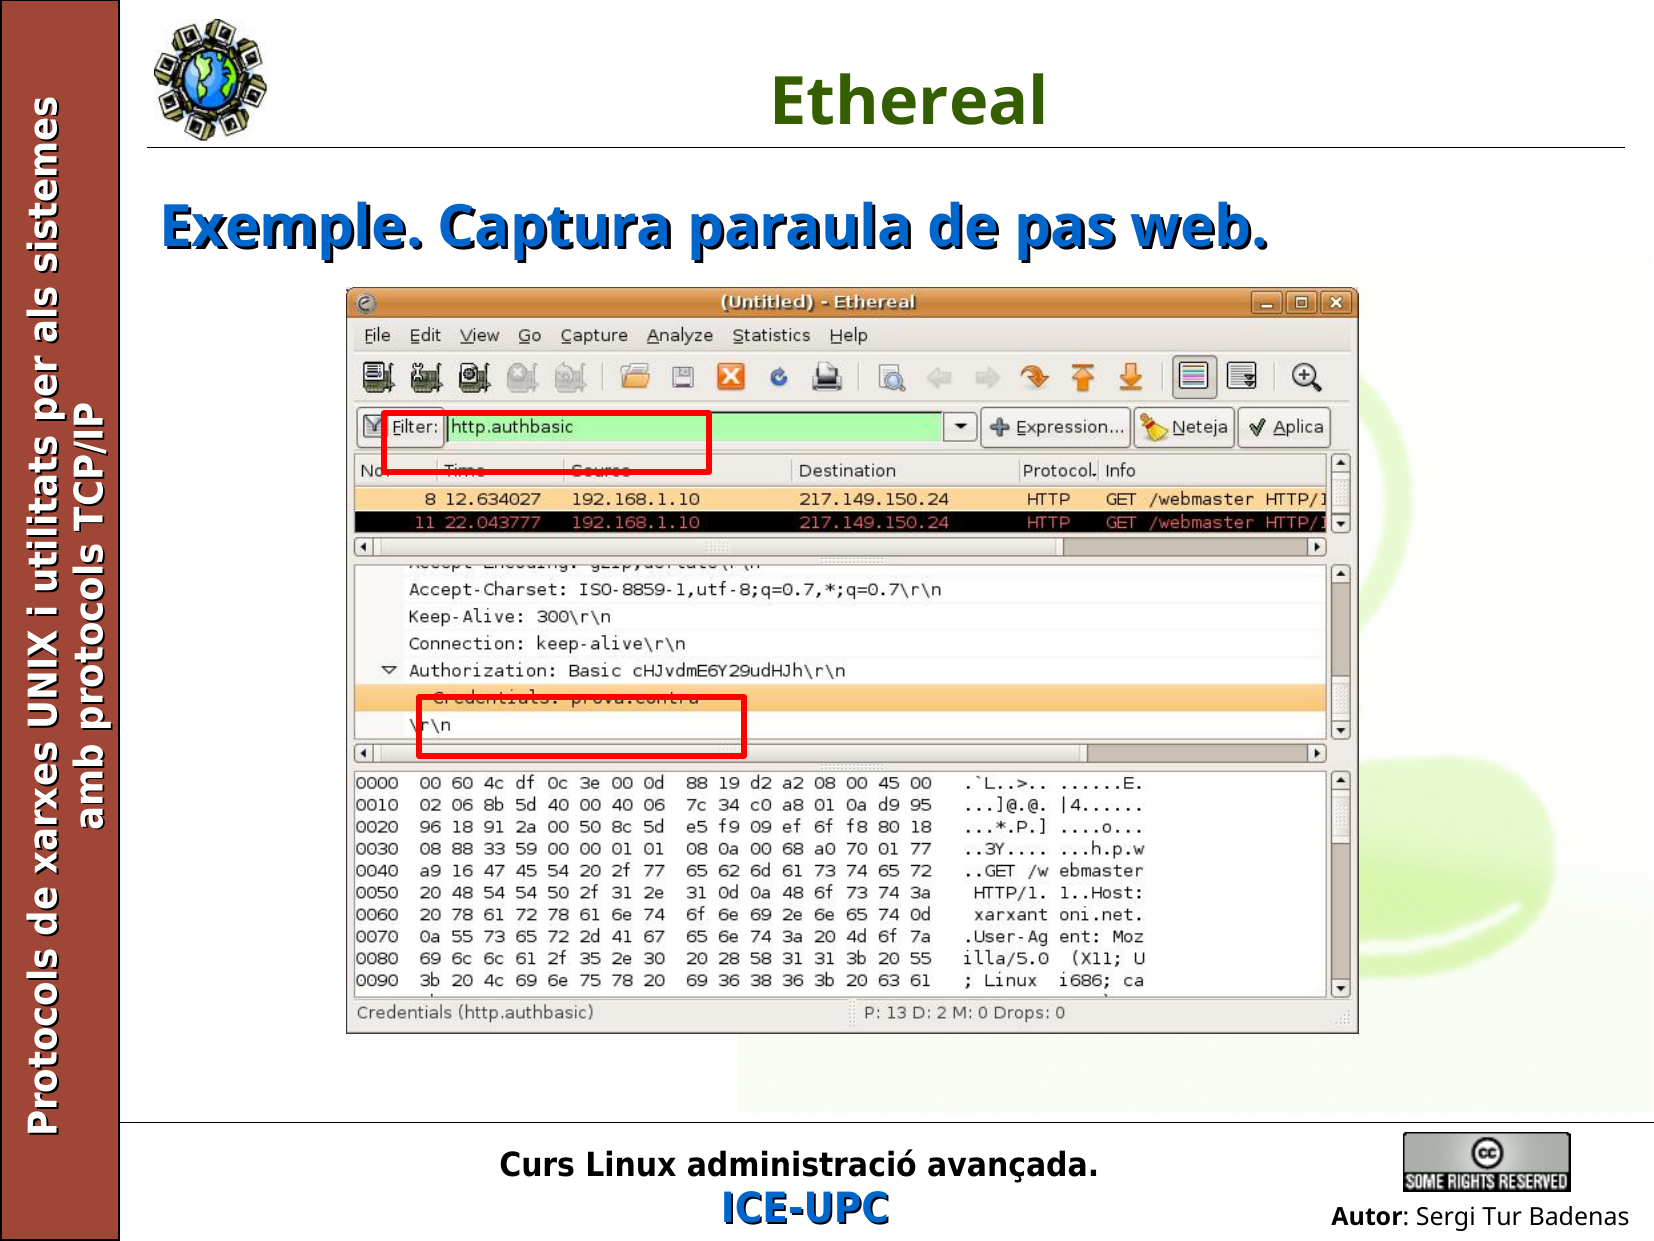

# Ethereal
Exemple. Captura paraula de pas web.
Ethereal (wireshark) a la wiki del curs